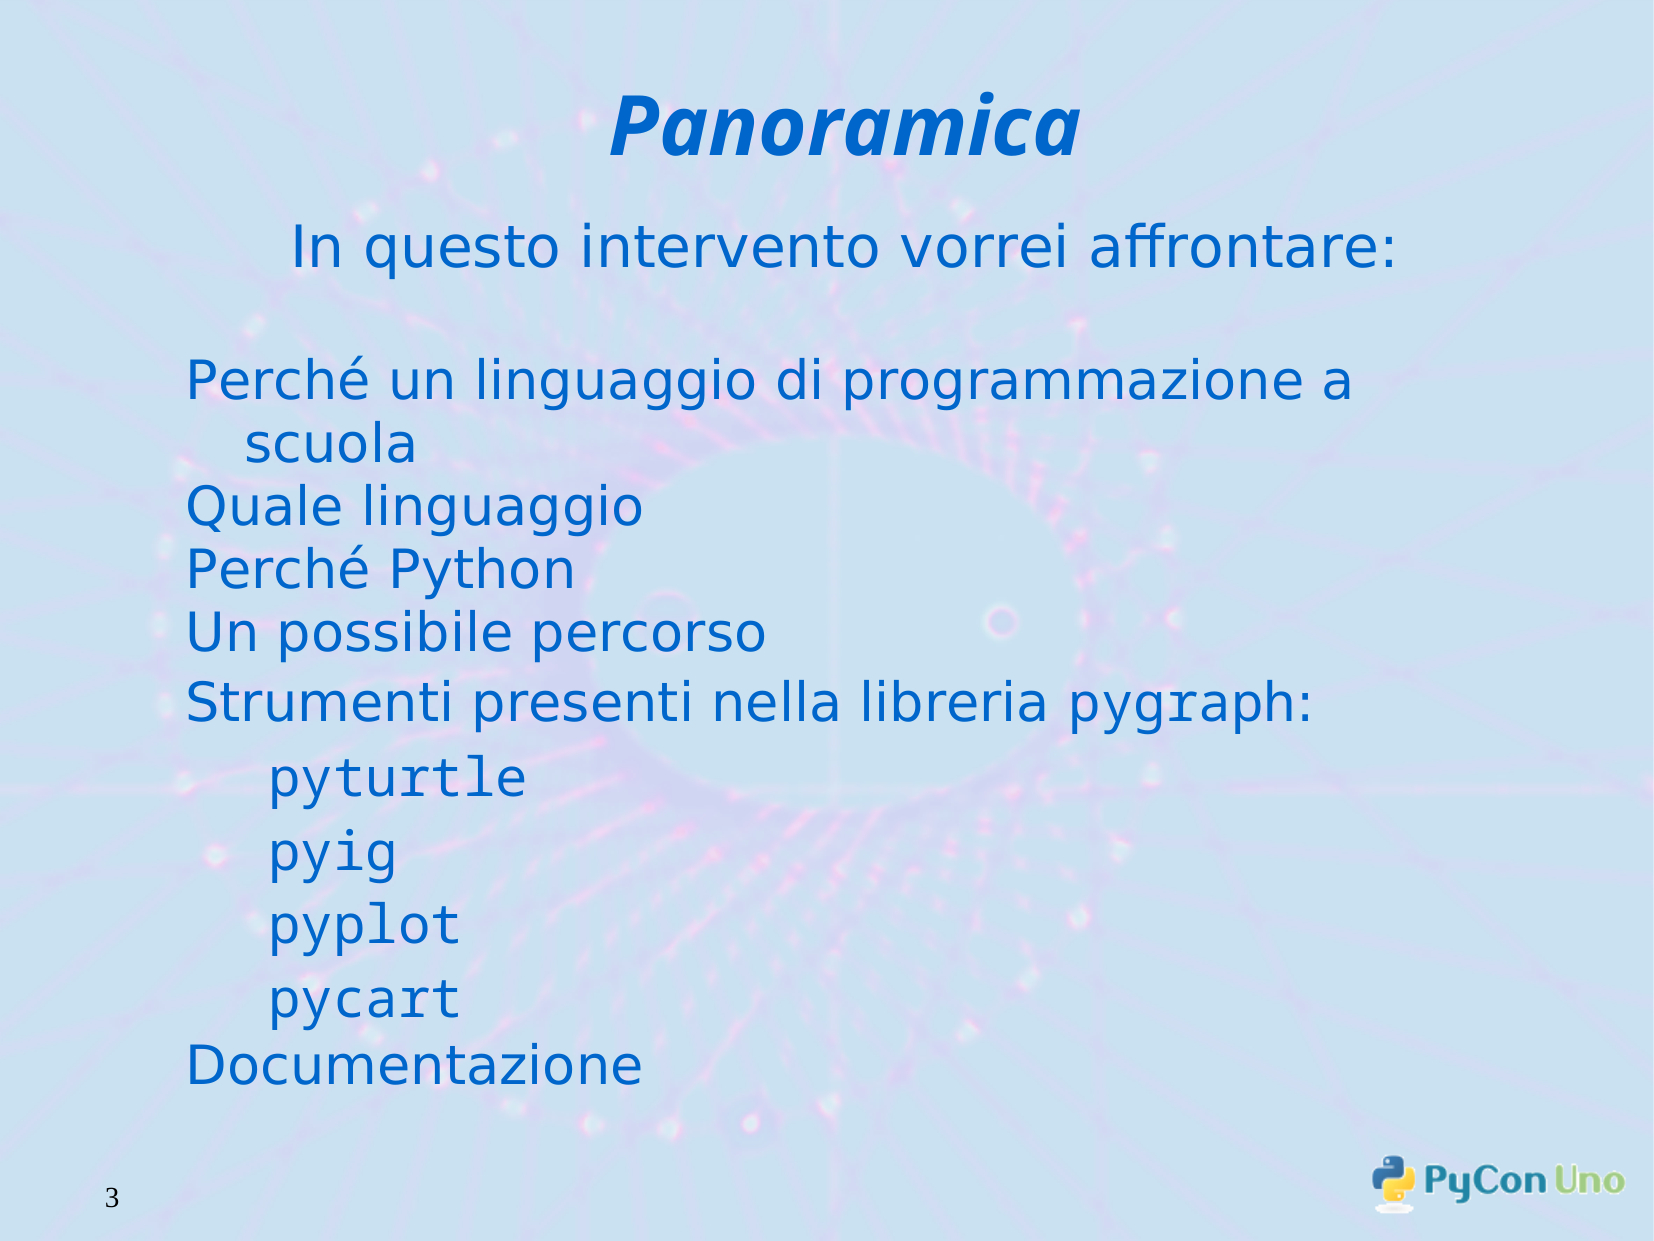

# Panoramica
In questo intervento vorrei affrontare:
Perché un linguaggio di programmazione a scuola
Quale linguaggio
Perché Python
Un possibile percorso
Strumenti presenti nella libreria pygraph:
pyturtle
pyig
pyplot
pycart
Documentazione
3